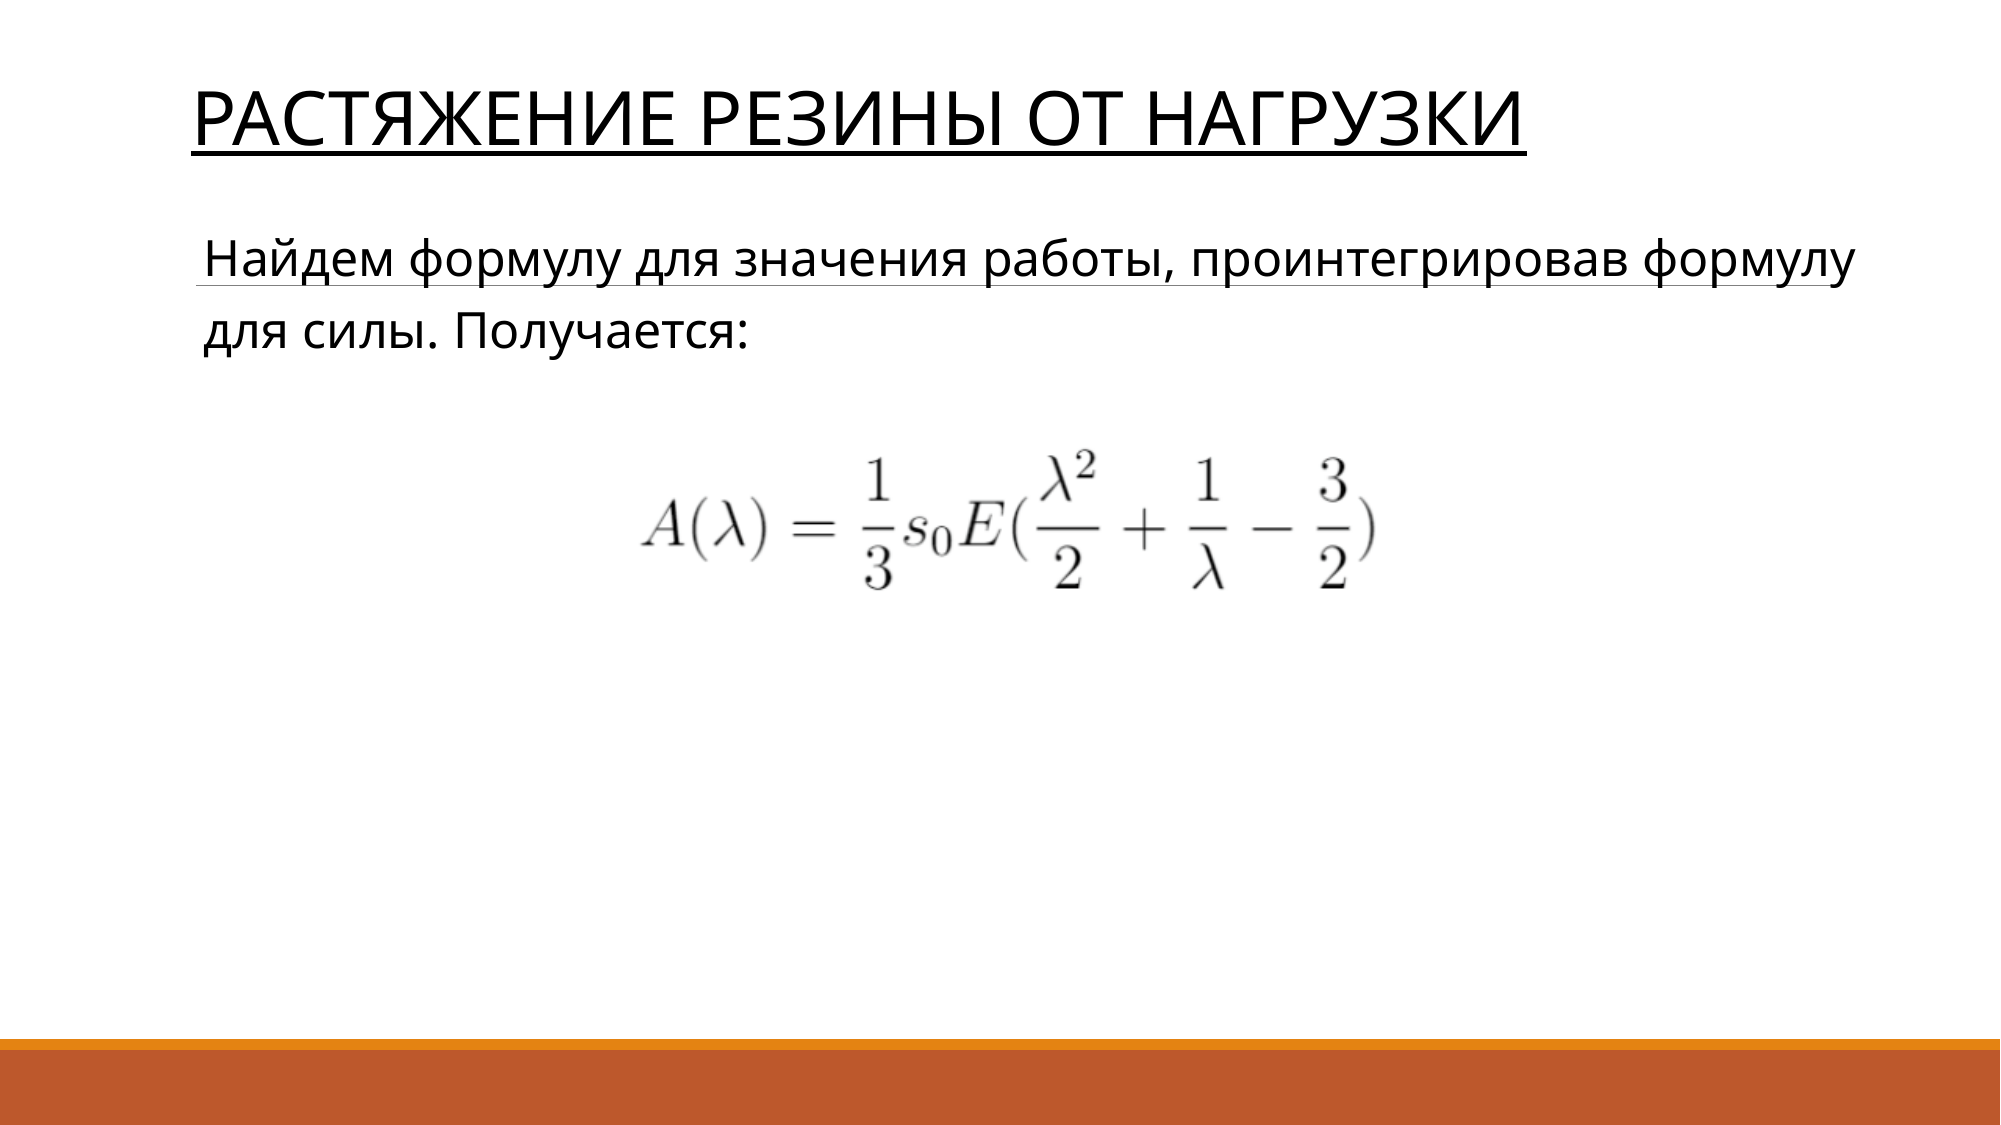

# Растяжение резины от нагрузки
Найдем формулу для значения работы, проинтегрировав формулу для силы. Получается: